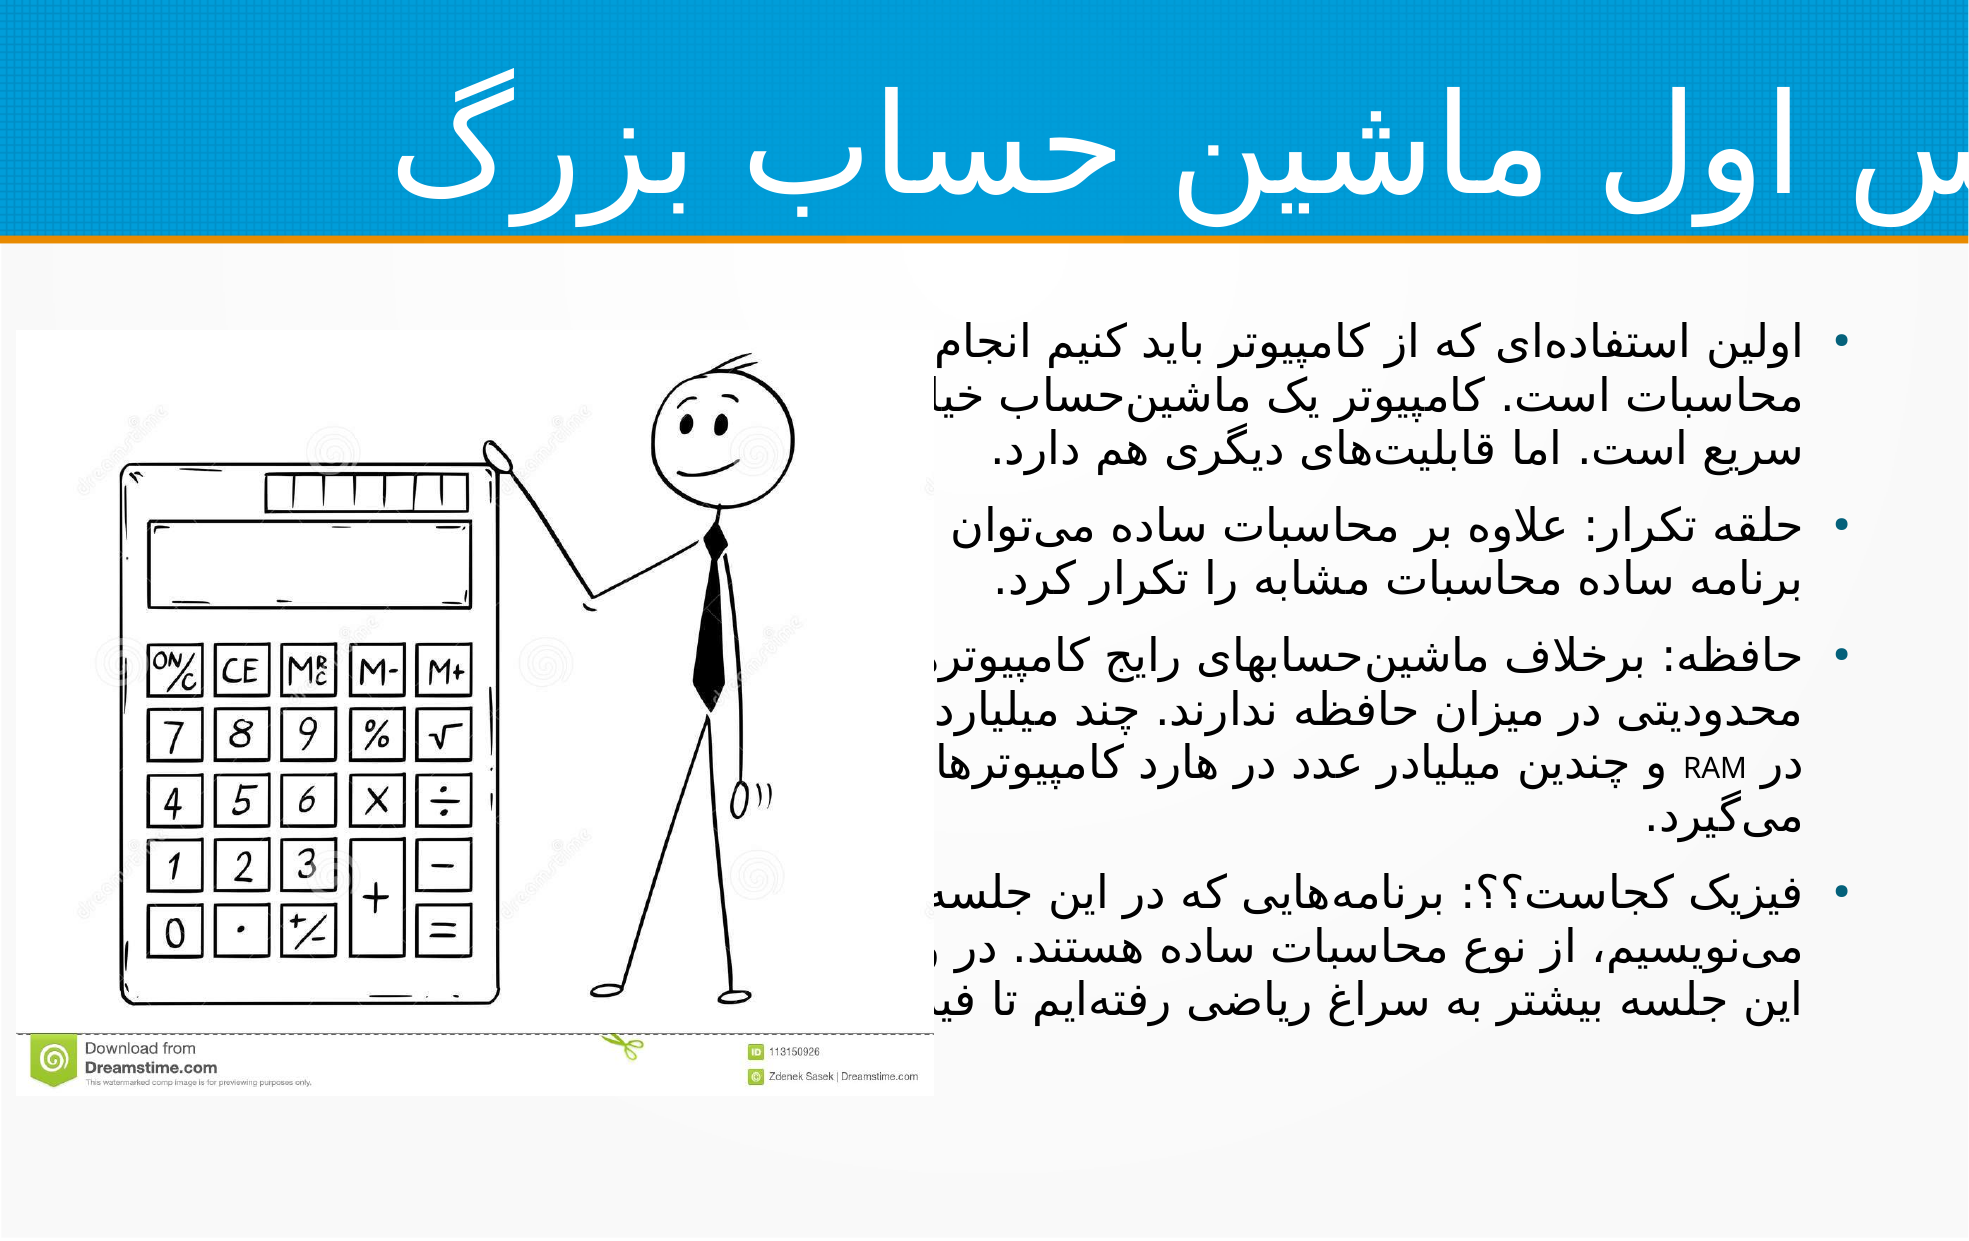

# درس اول ماشین حساب بزرگ
اولین استفاده‌ای که از کامپیوتر باید کنیم انجام محاسبات است. کامپیوتر یک ماشین‌حساب خیلی سریع است. اما قابلیت‌های دیگری هم دارد.
حلقه تکرار: علاوه بر محاسبات ساده می‌توان با یک برنامه ساده محاسبات مشابه را تکرار کرد.
حافظه: برخلاف ماشین‌حسابهای رایج کامپیوتر‌ها محدودیتی در میزان حافظه ندارند. چند میلیارد عدد در RAM و چندین میلیادر عدد در هارد کامپیوترها قرار می‌گیرد.
فیزیک کجاست؟؟: برنامه‌هایی که در این جلسه می‌نویسیم، از نوع محاسبات ساده هستند. در‌ واقع در این جلسه بیشتر به سراغ ریاضی رفته‌ایم تا فیزیک